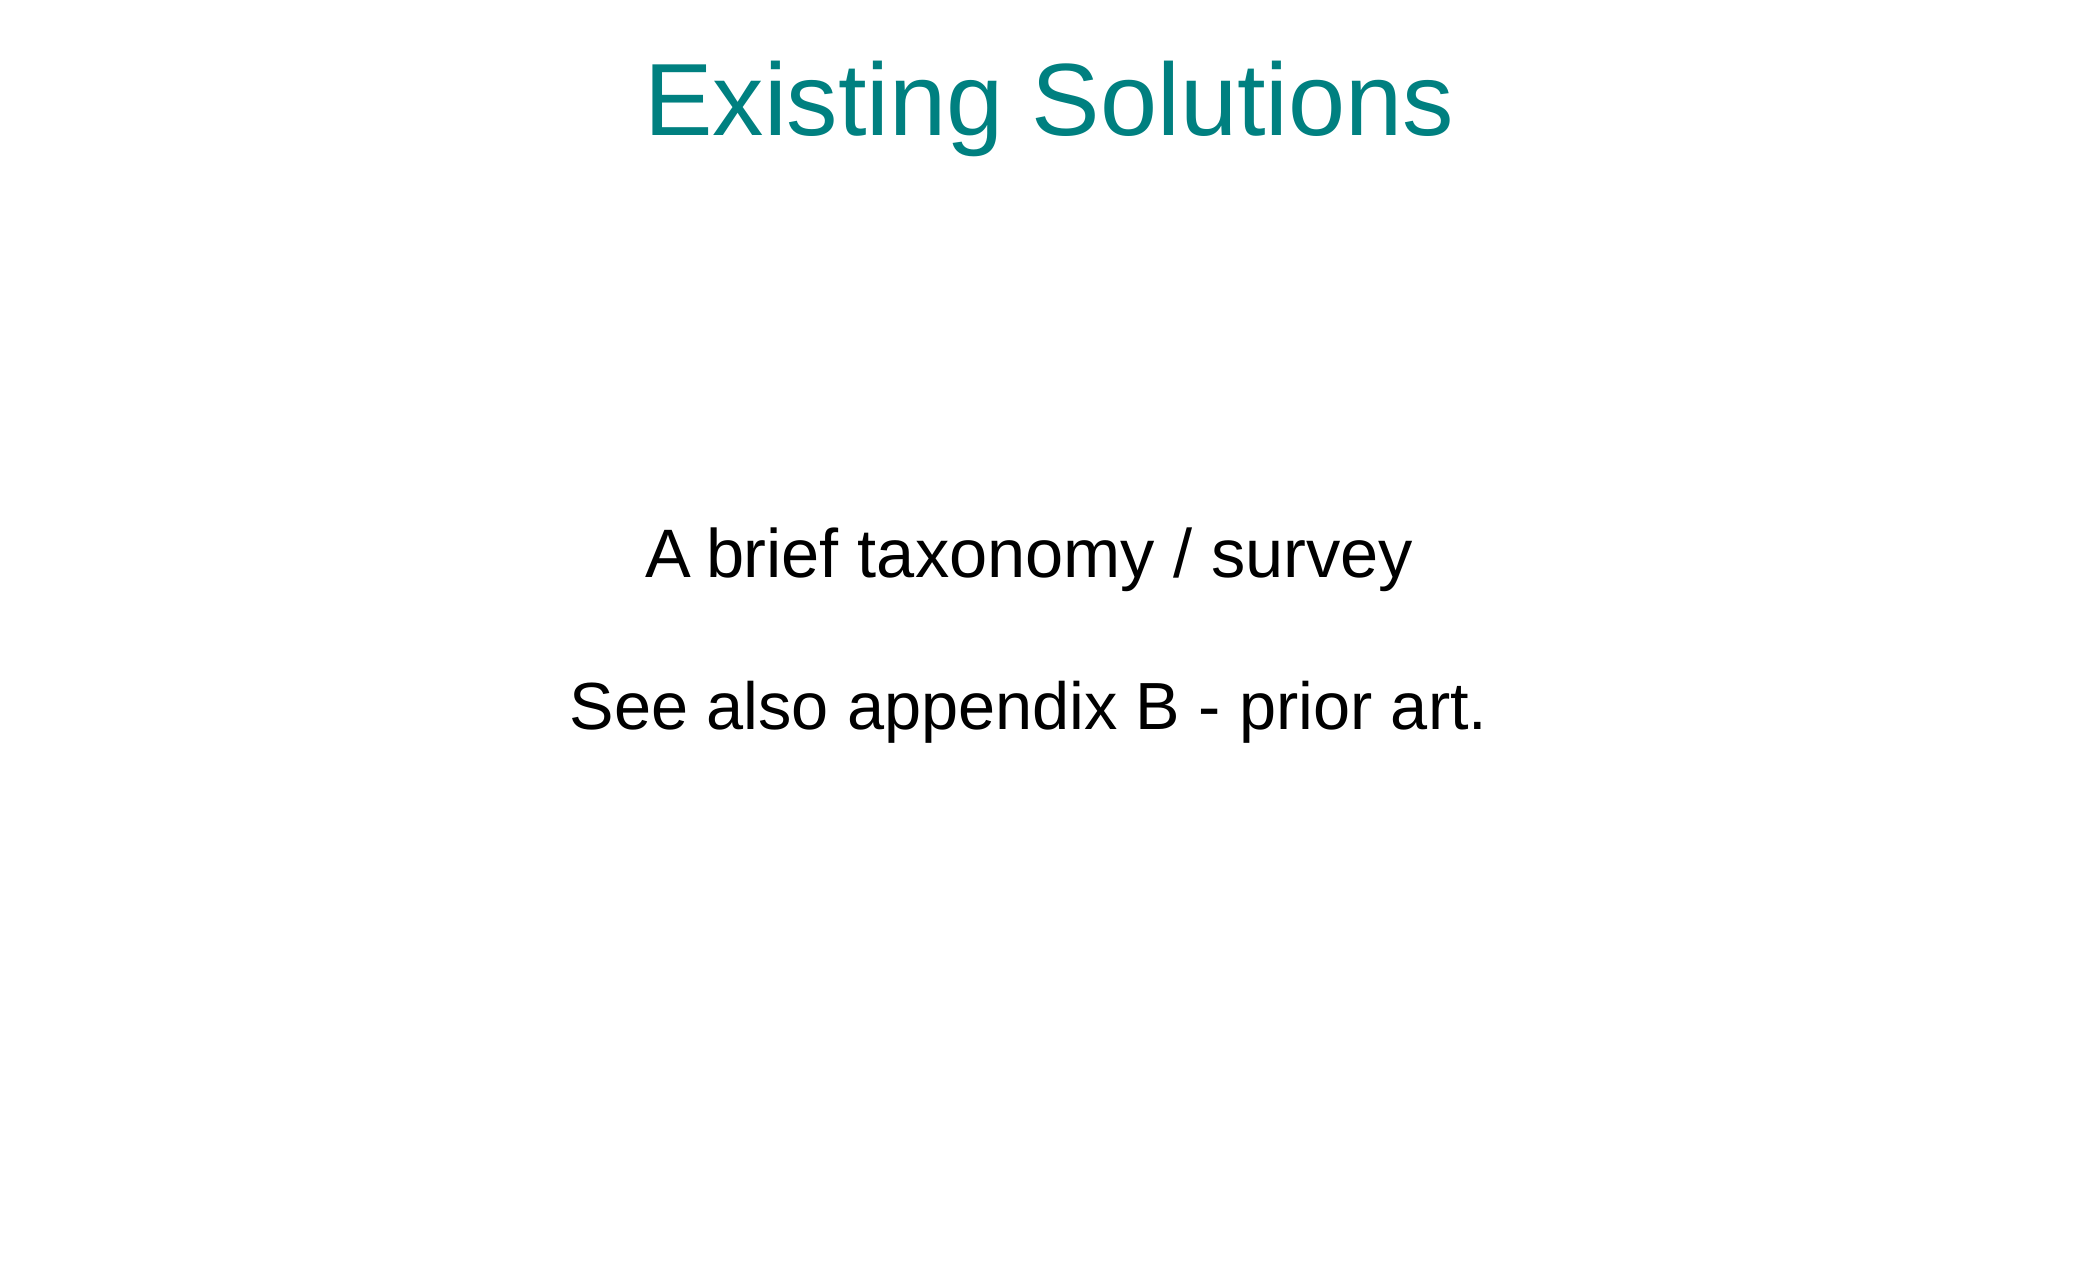

# Existing Solutions
A brief taxonomy / survey
See also appendix B - prior art.